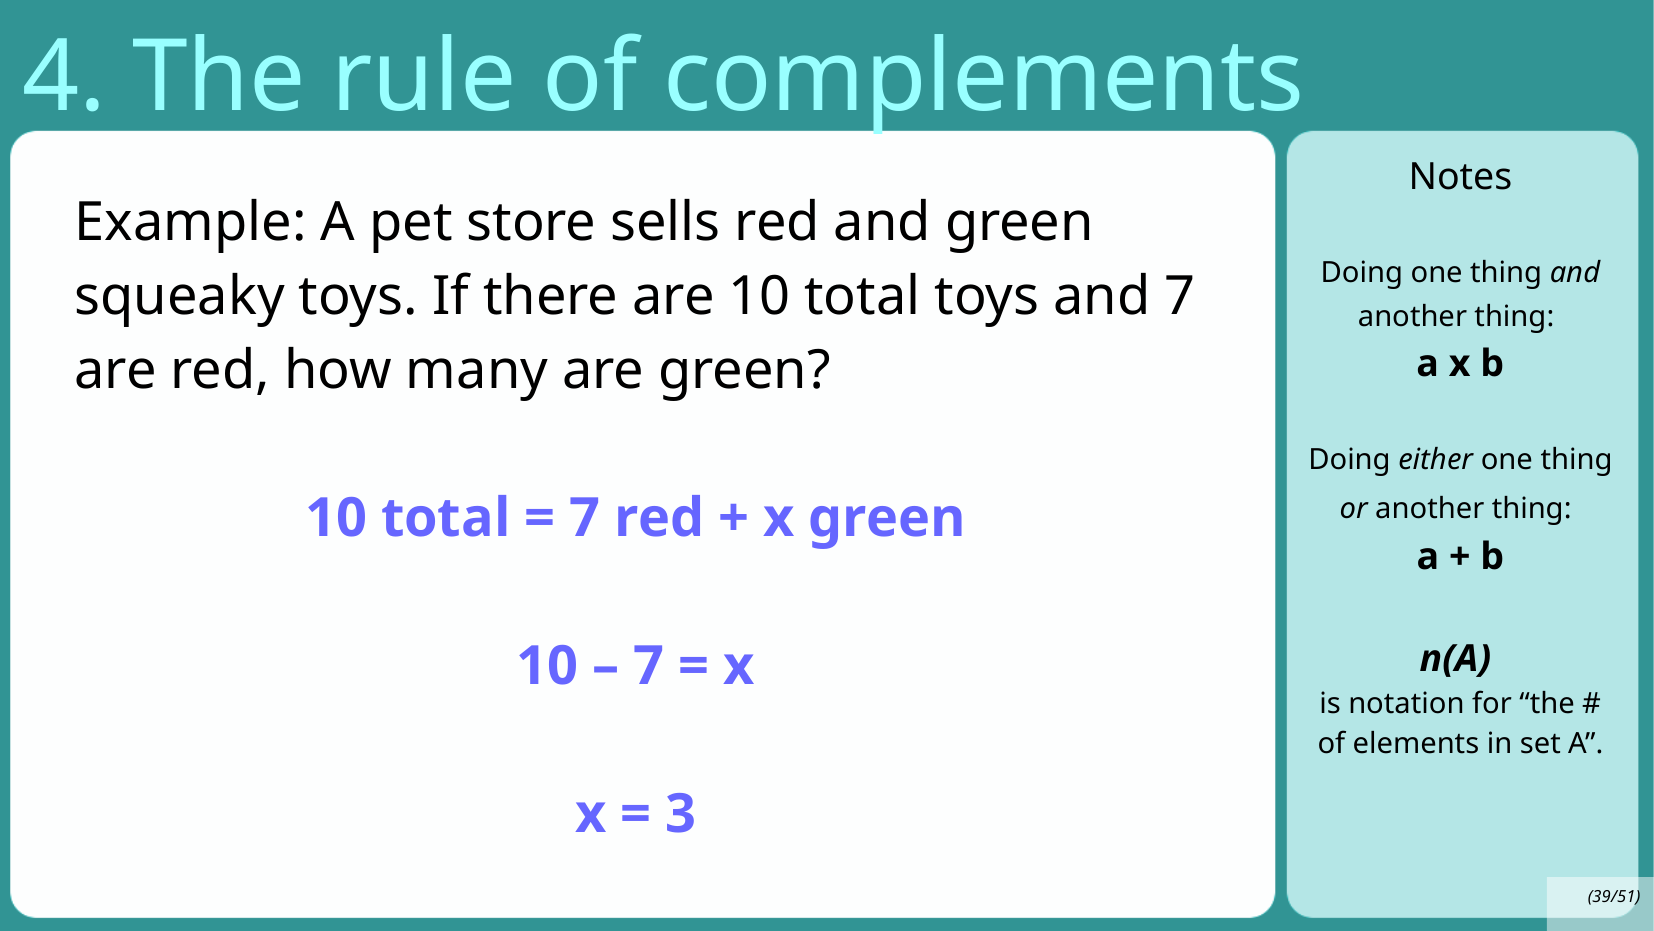

# 4. The rule of complements
Notes
Doing one thing and another thing:
a x b
Doing either one thing or another thing:
a + b
n(A)
is notation for “the # of elements in set A”.
Example: A pet store sells red and green squeaky toys. If there are 10 total toys and 7 are red, how many are green?
10 total = 7 red + x green
10 – 7 = x
x = 3
3 total green toys